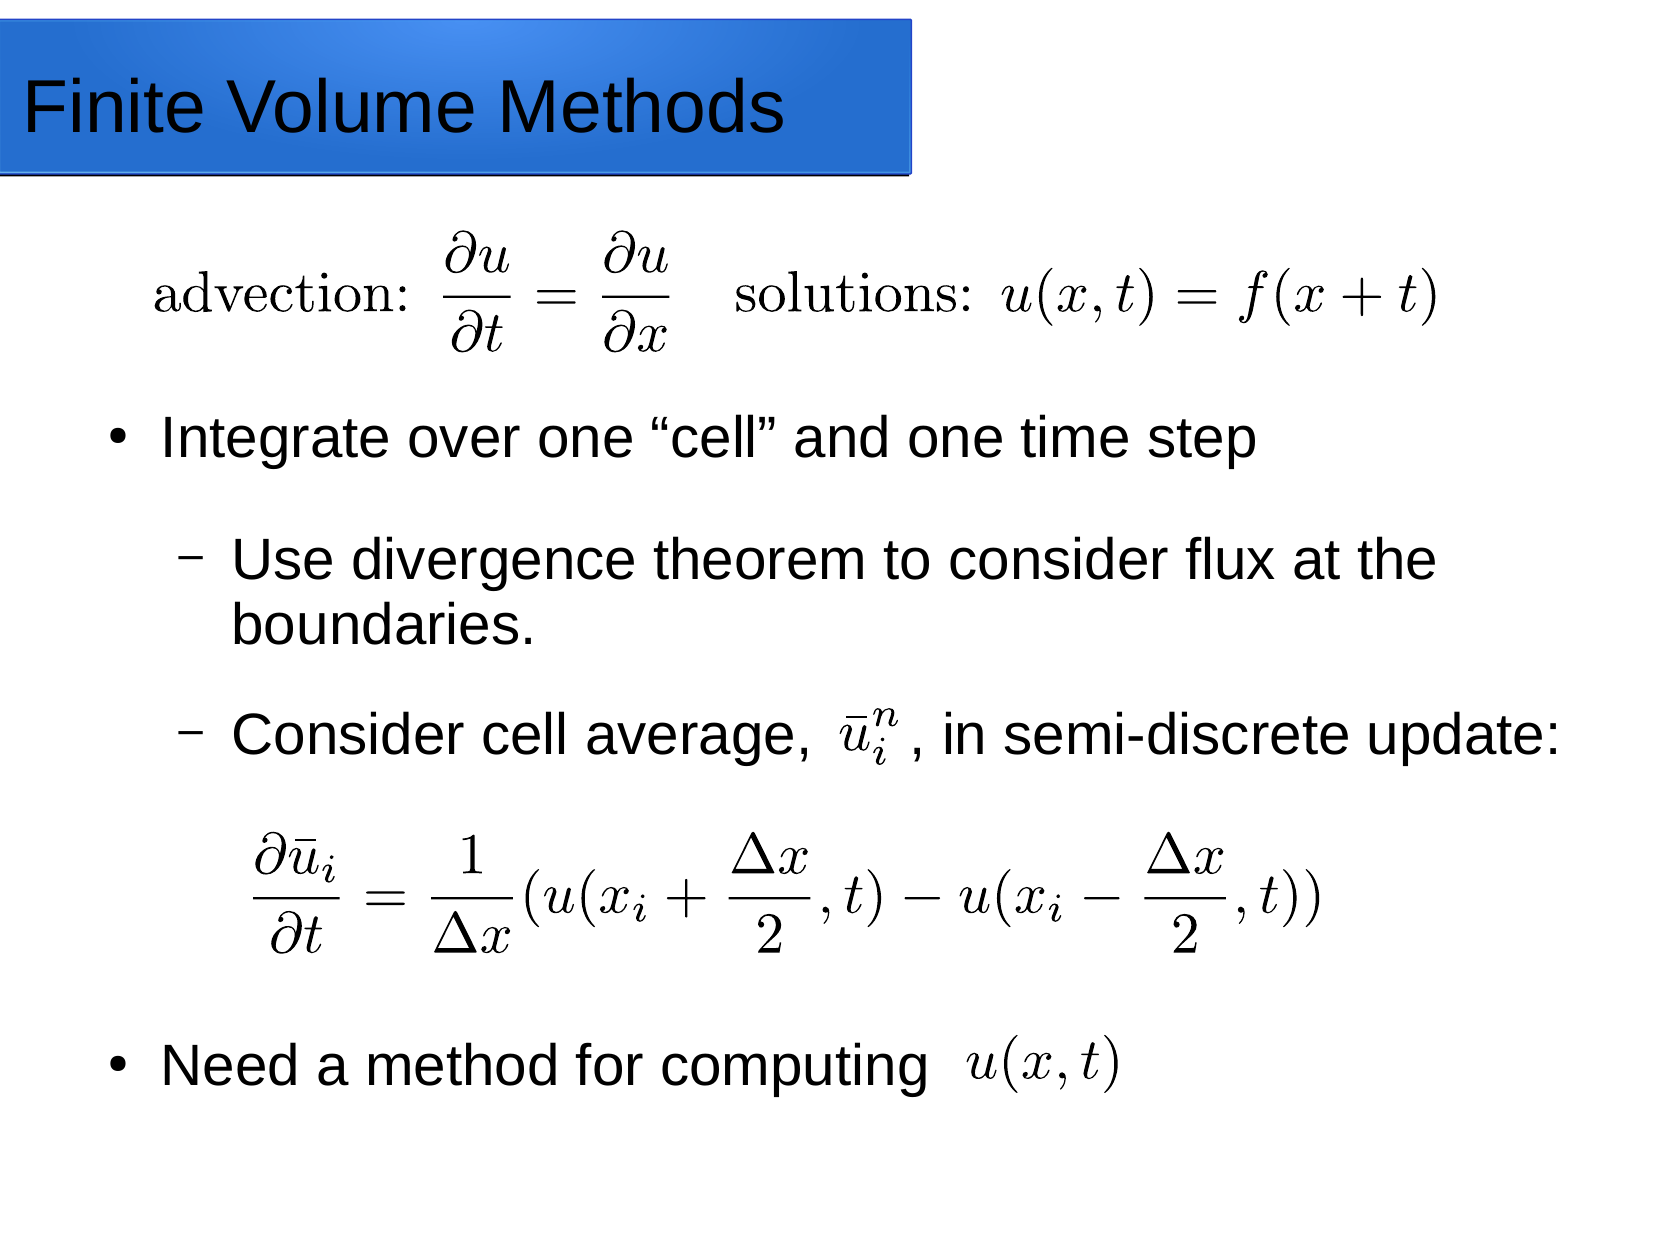

# Finite Volume Methods
Integrate over one “cell” and one time step
Use divergence theorem to consider flux at the boundaries.
Consider cell average, , in semi-discrete update:
Need a method for computing